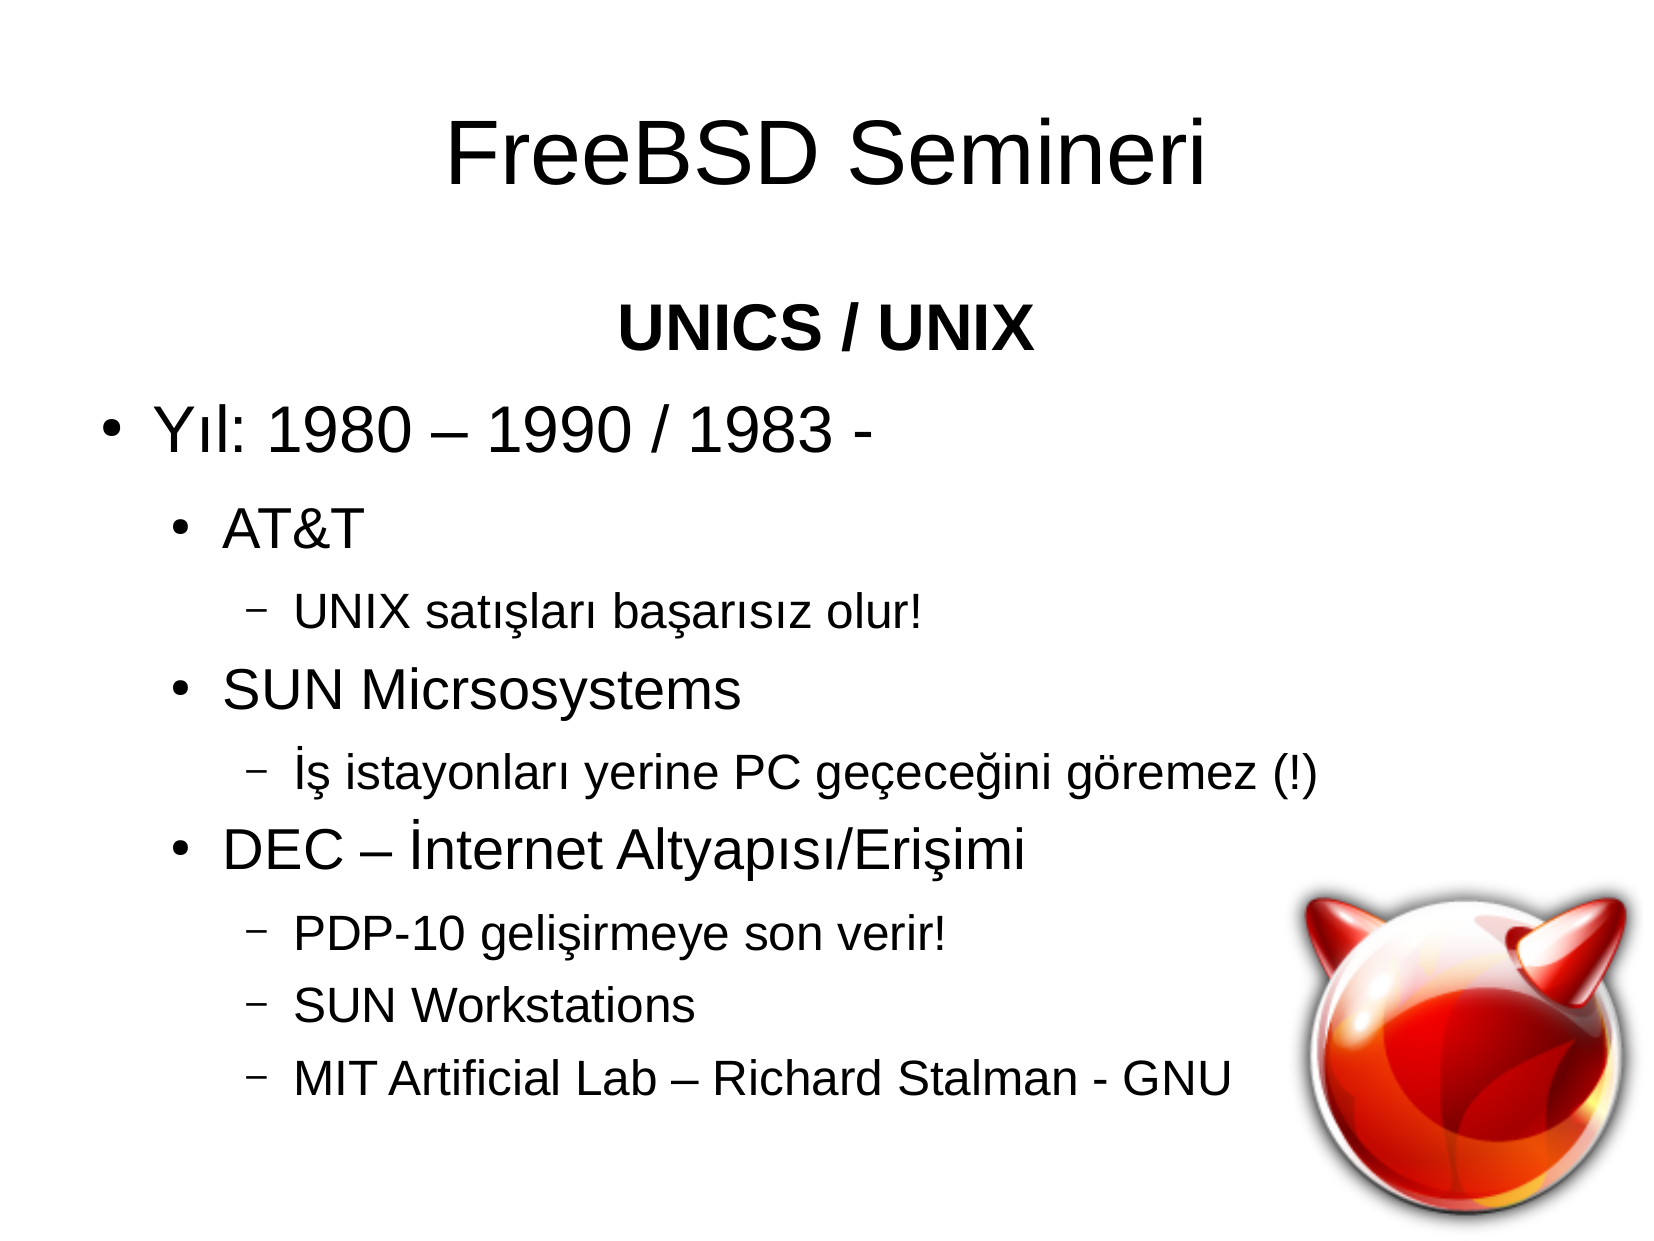

# FreeBSD Semineri
UNICS / UNIX
Yıl: 1980 – 1990 / 1983 -
AT&T
UNIX satışları başarısız olur!
SUN Micrsosystems
İş istayonları yerine PC geçeceğini göremez (!)
DEC – İnternet Altyapısı/Erişimi
PDP-10 gelişirmeye son verir!
SUN Workstations
MIT Artificial Lab – Richard Stalman - GNU